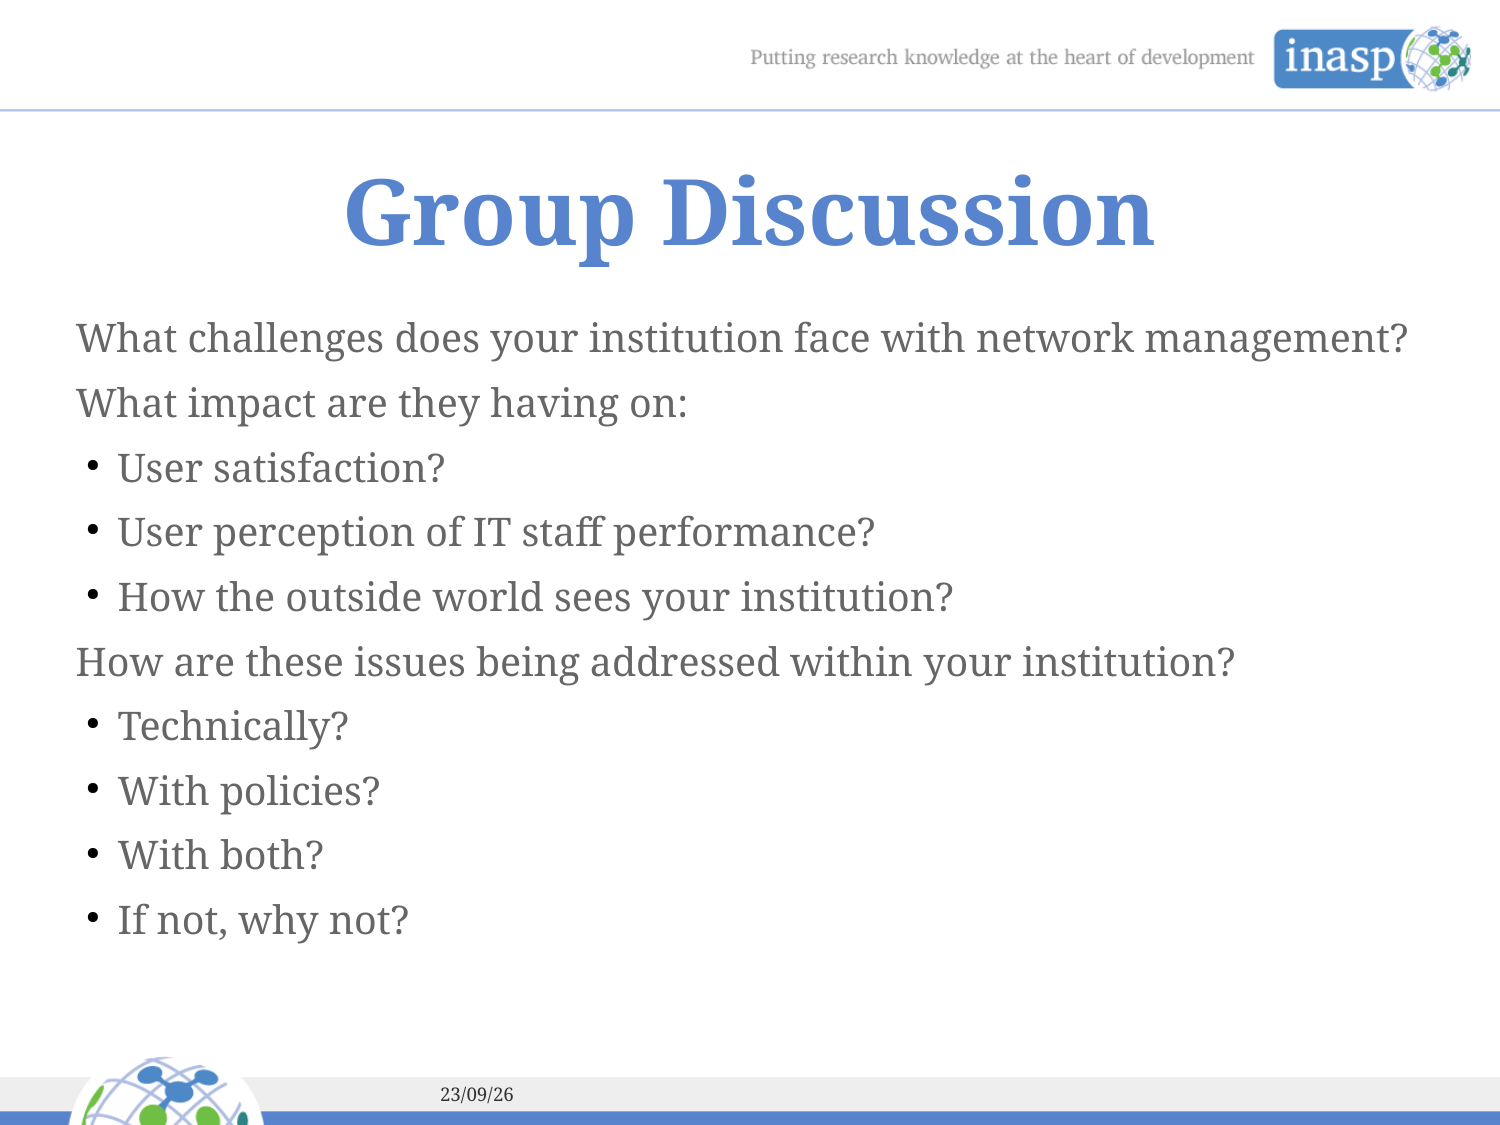

# Group Discussion
What challenges does your institution face with network management?
What impact are they having on:
User satisfaction?
User perception of IT staff performance?
How the outside world sees your institution?
How are these issues being addressed within your institution?
Technically?
With policies?
With both?
If not, why not?